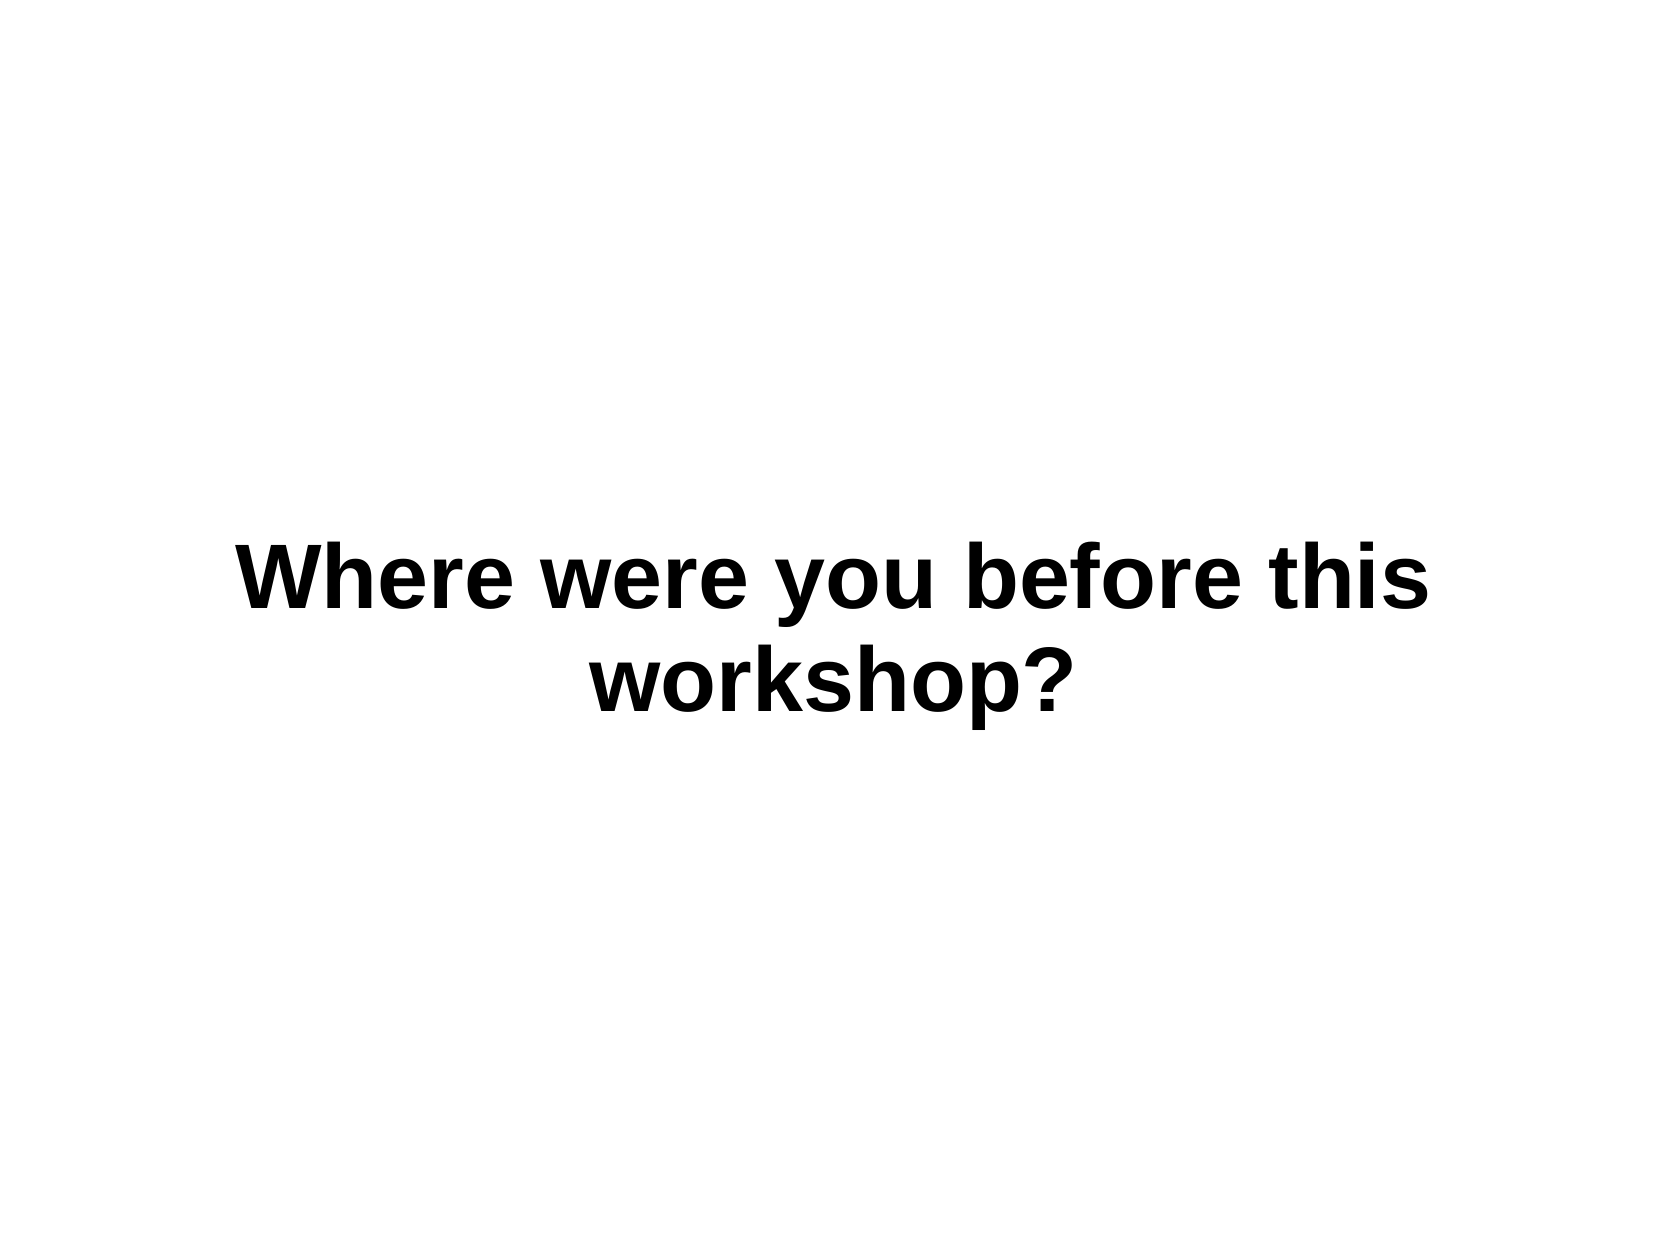

# Where were you before this workshop?